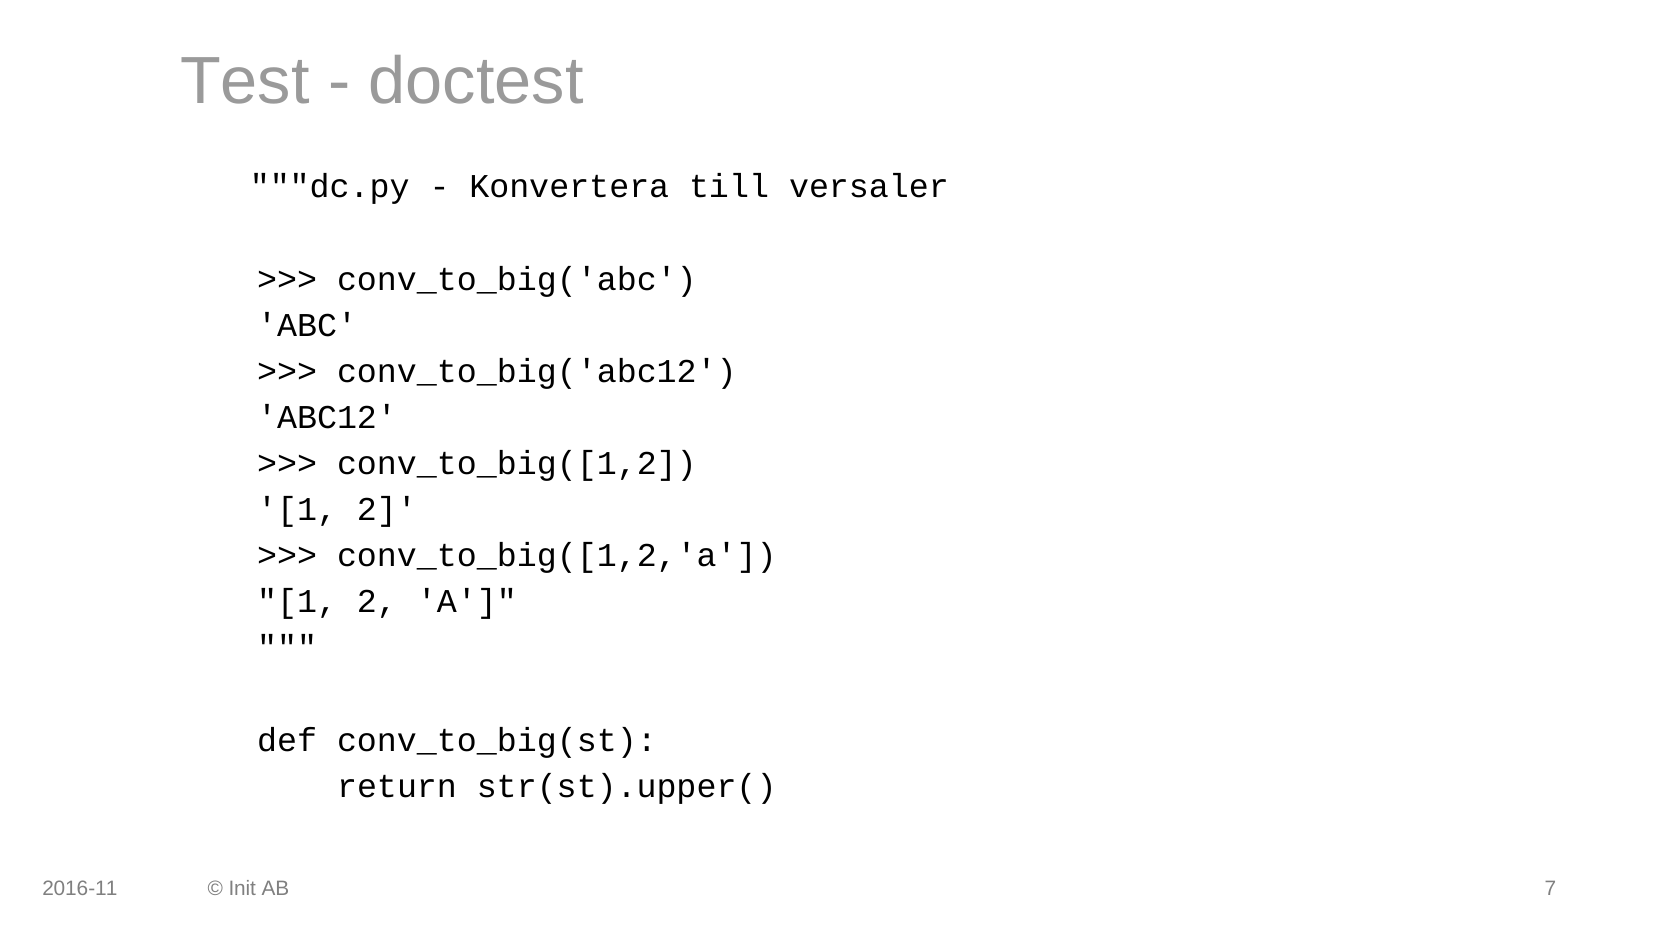

Test - doctest
 """dc.py - Konvertera till versaler
>>> conv_to_big('abc')
'ABC'
>>> conv_to_big('abc12')
'ABC12'
>>> conv_to_big([1,2])
'[1, 2]'
>>> conv_to_big([1,2,'a'])
"[1, 2, 'A']"
"""
def conv_to_big(st):
 return str(st).upper()
2016-11
© Init AB